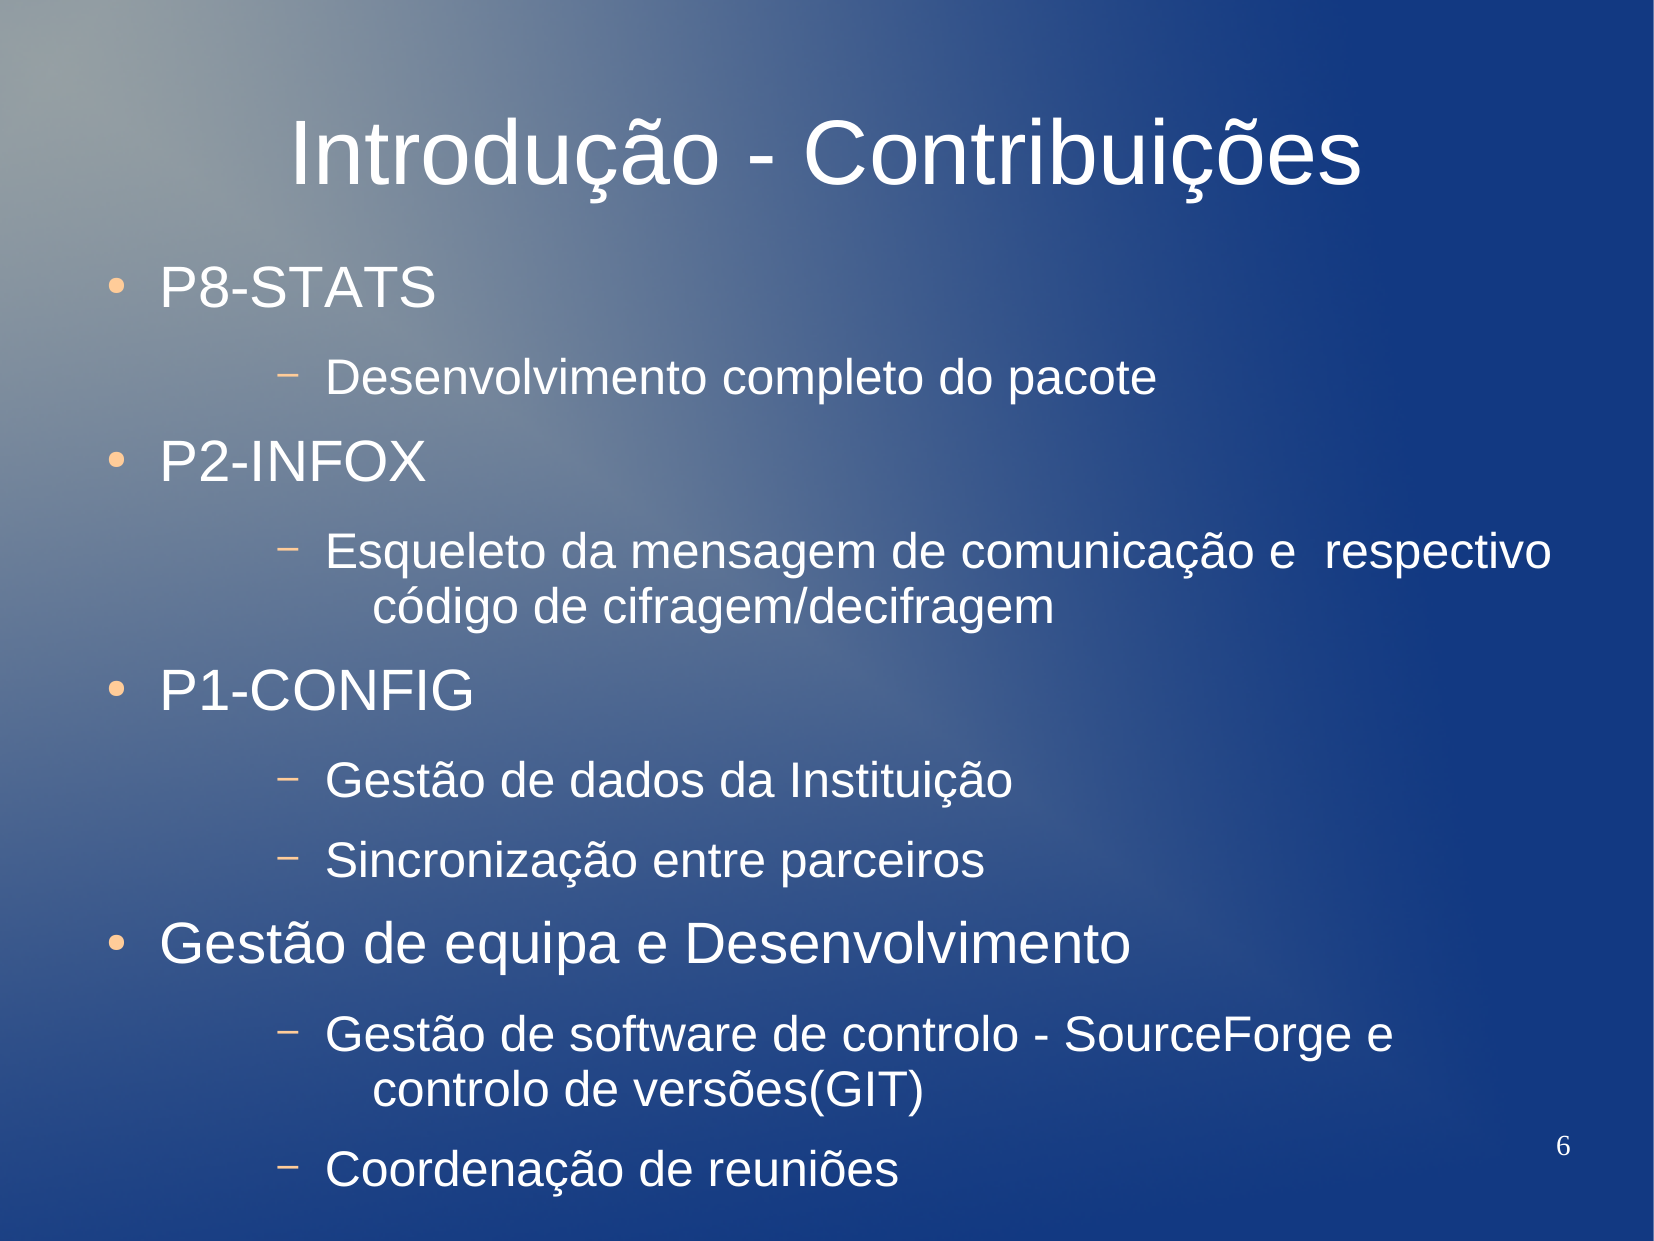

# Introdução - Contribuições
P8-STATS
Desenvolvimento completo do pacote
P2-INFOX
Esqueleto da mensagem de comunicação e respectivo código de cifragem/decifragem
P1-CONFIG
Gestão de dados da Instituição
Sincronização entre parceiros
Gestão de equipa e Desenvolvimento
Gestão de software de controlo - SourceForge e controlo de versões(GIT)
Coordenação de reuniões
6